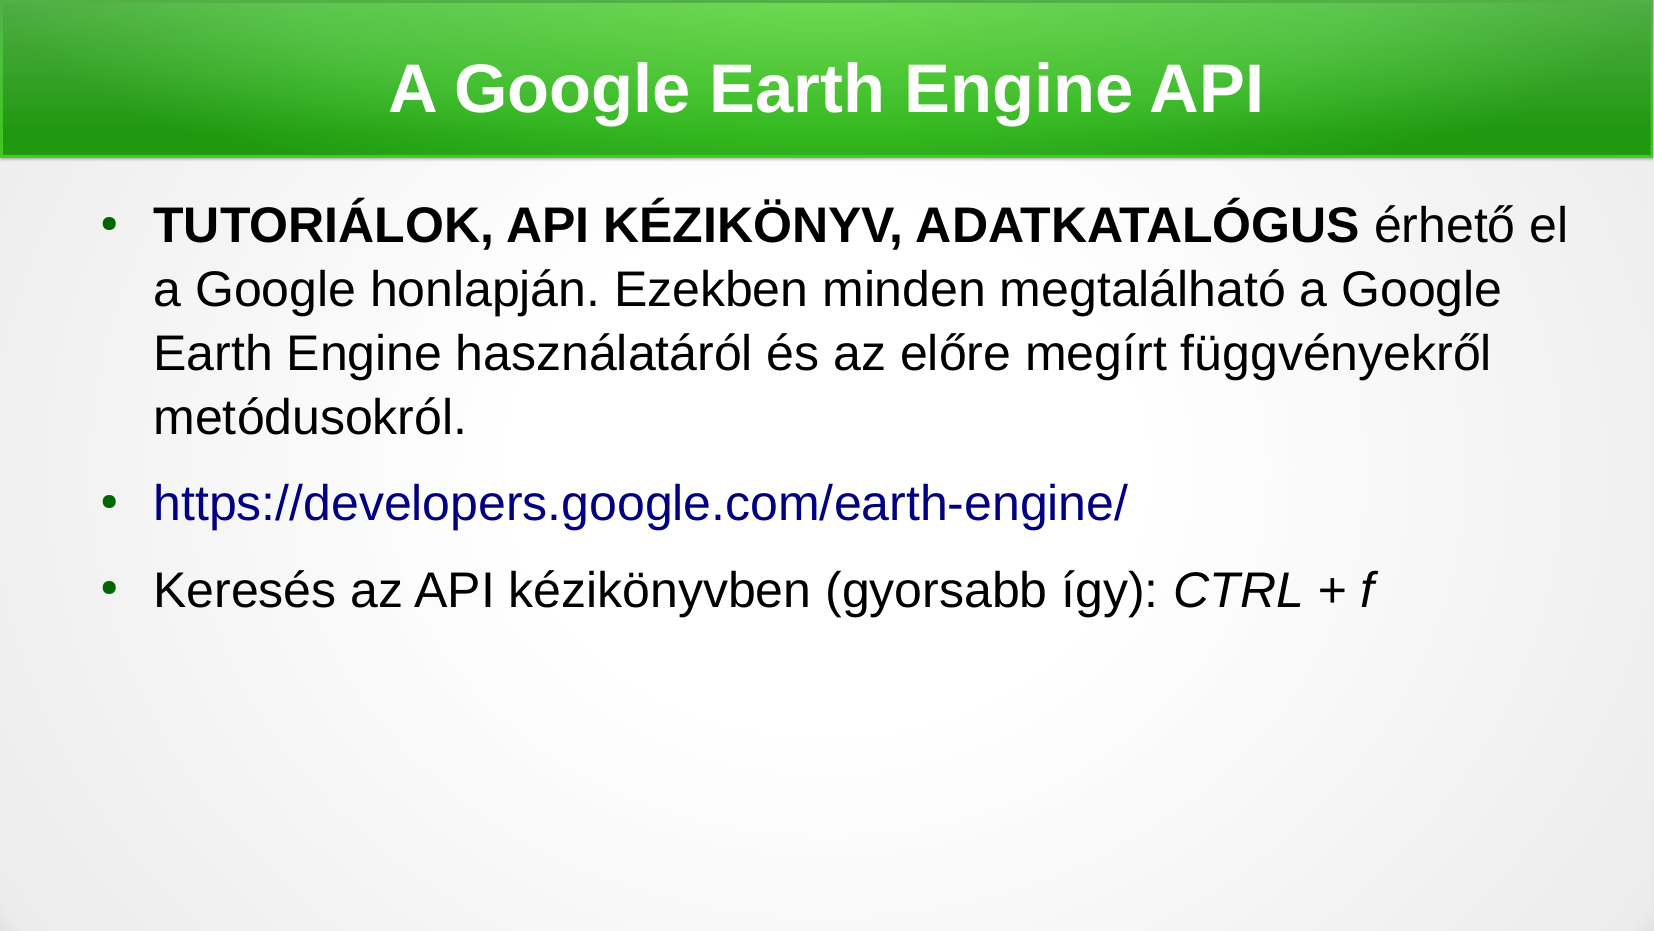

# A Google Earth Engine API
TUTORIÁLOK, API KÉZIKÖNYV, ADATKATALÓGUS érhető el a Google honlapján. Ezekben minden megtalálható a Google Earth Engine használatáról és az előre megírt függvényekről metódusokról.
https://developers.google.com/earth-engine/
Keresés az API kézikönyvben (gyorsabb így): CTRL + f